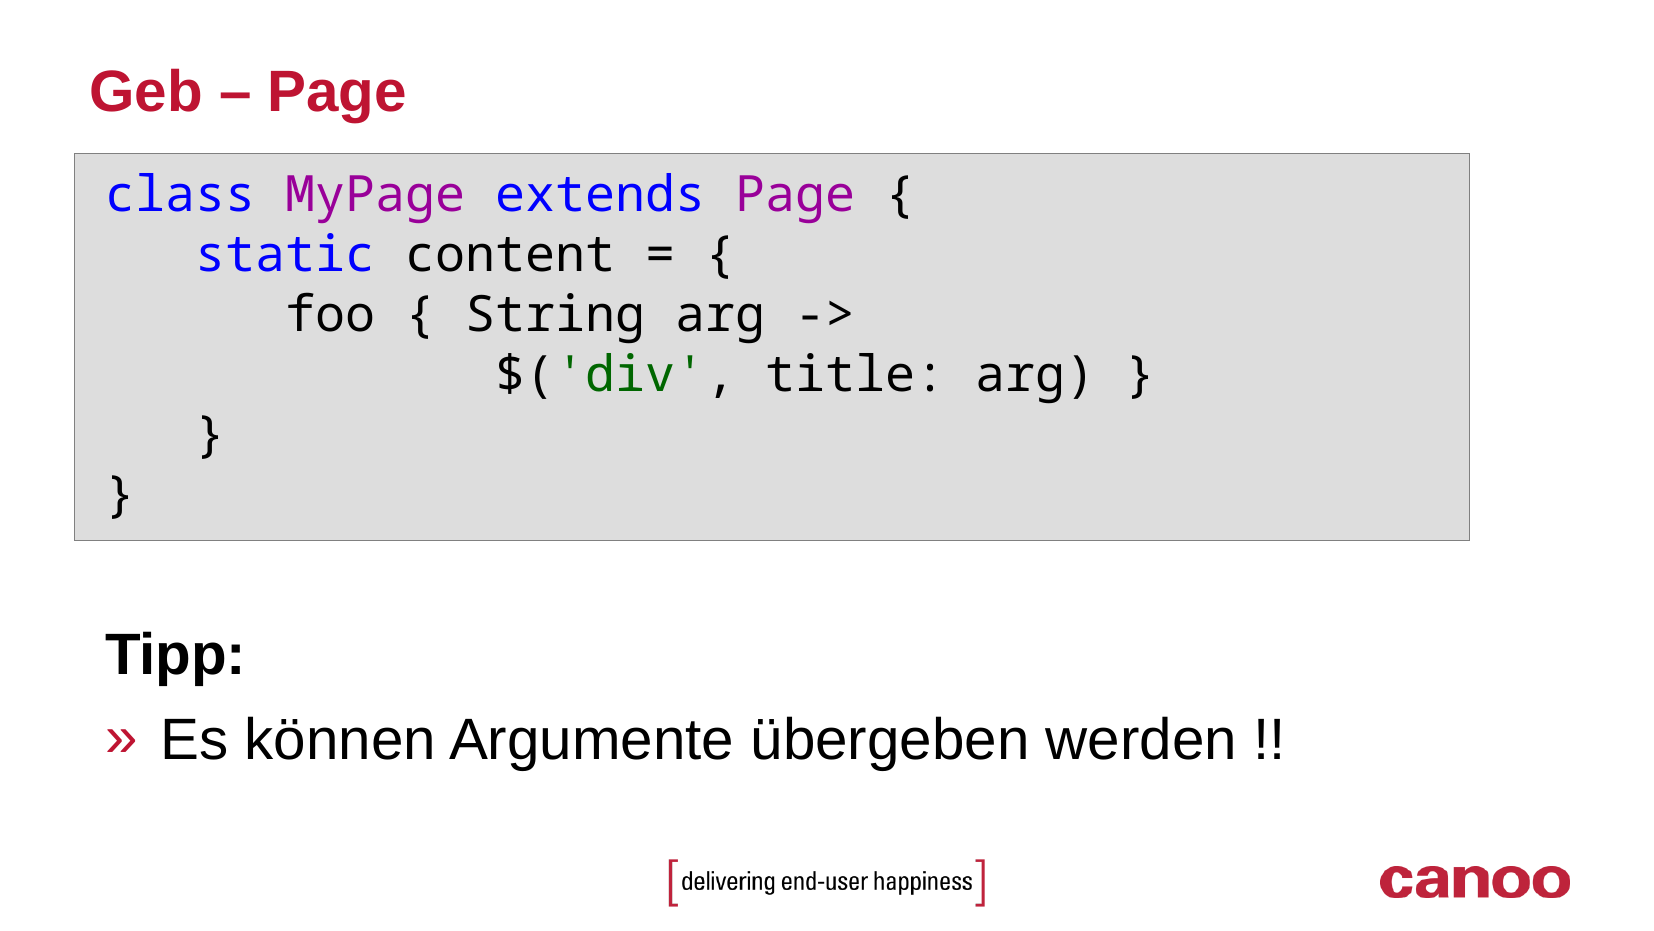

# Geb – Page
class MyPage extends Page {
 static content = {
 foo { String arg ->
 $('div', title: arg) }
 }
}
Tipp:
Es können Argumente übergeben werden !!